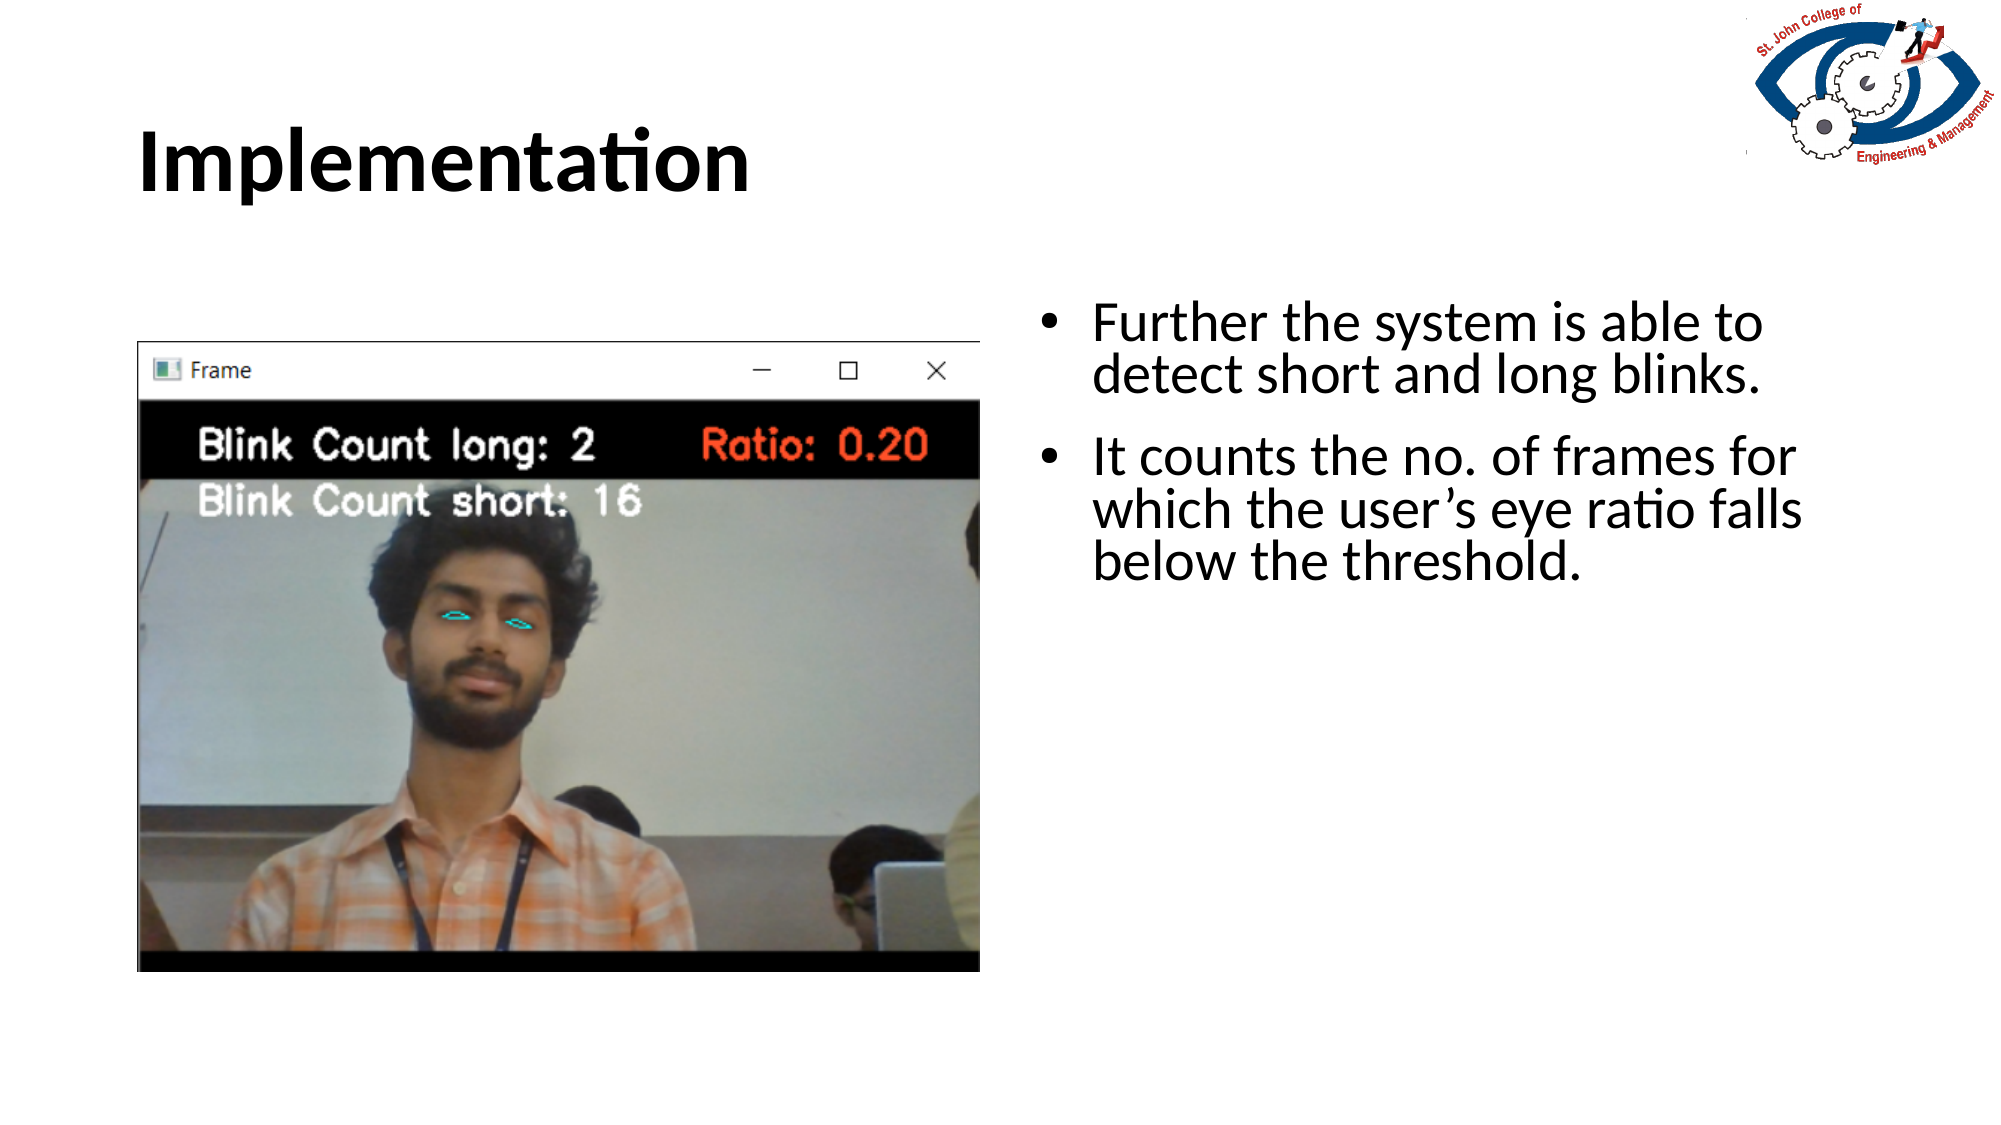

# Implementation
Further the system is able to detect short and long blinks.
It counts the no. of frames for which the user’s eye ratio falls below the threshold.